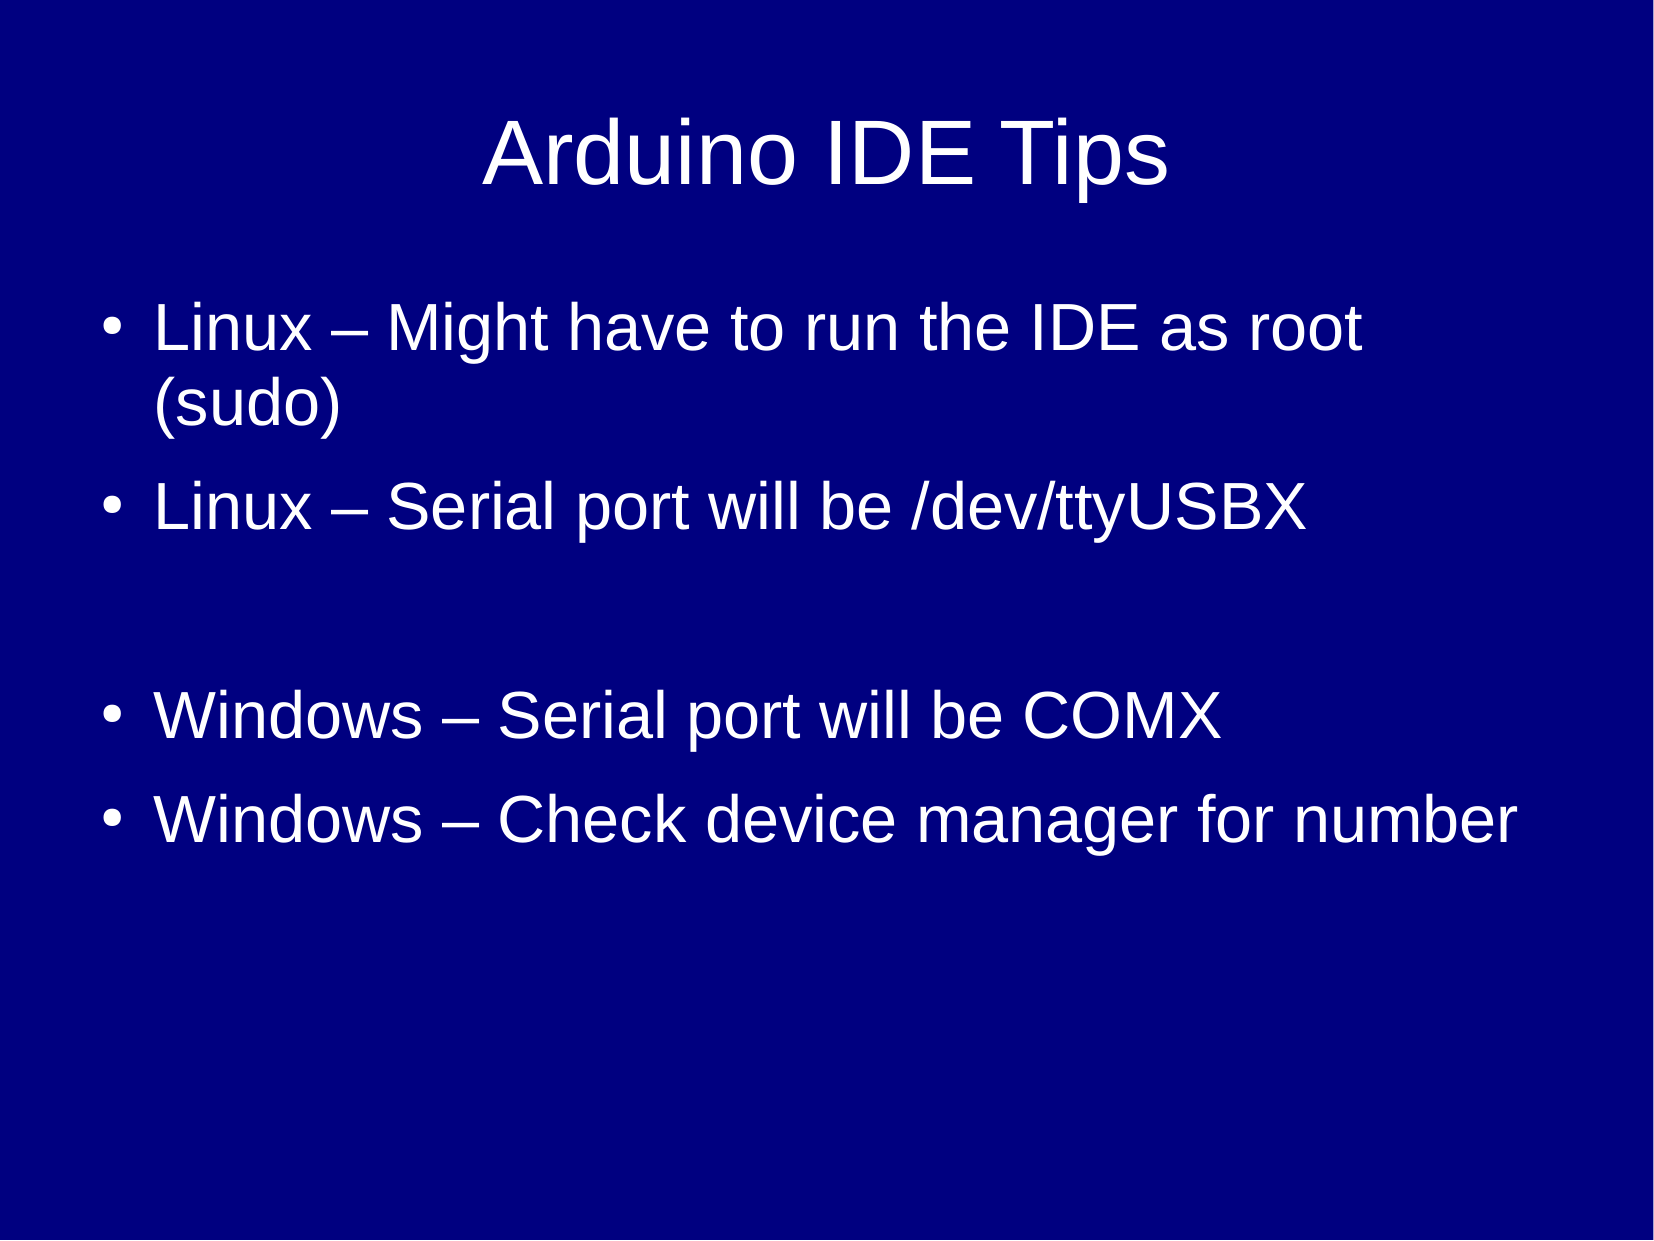

# Arduino IDE Tips
Linux – Might have to run the IDE as root (sudo)
Linux – Serial port will be /dev/ttyUSBX
Windows – Serial port will be COMX
Windows – Check device manager for number